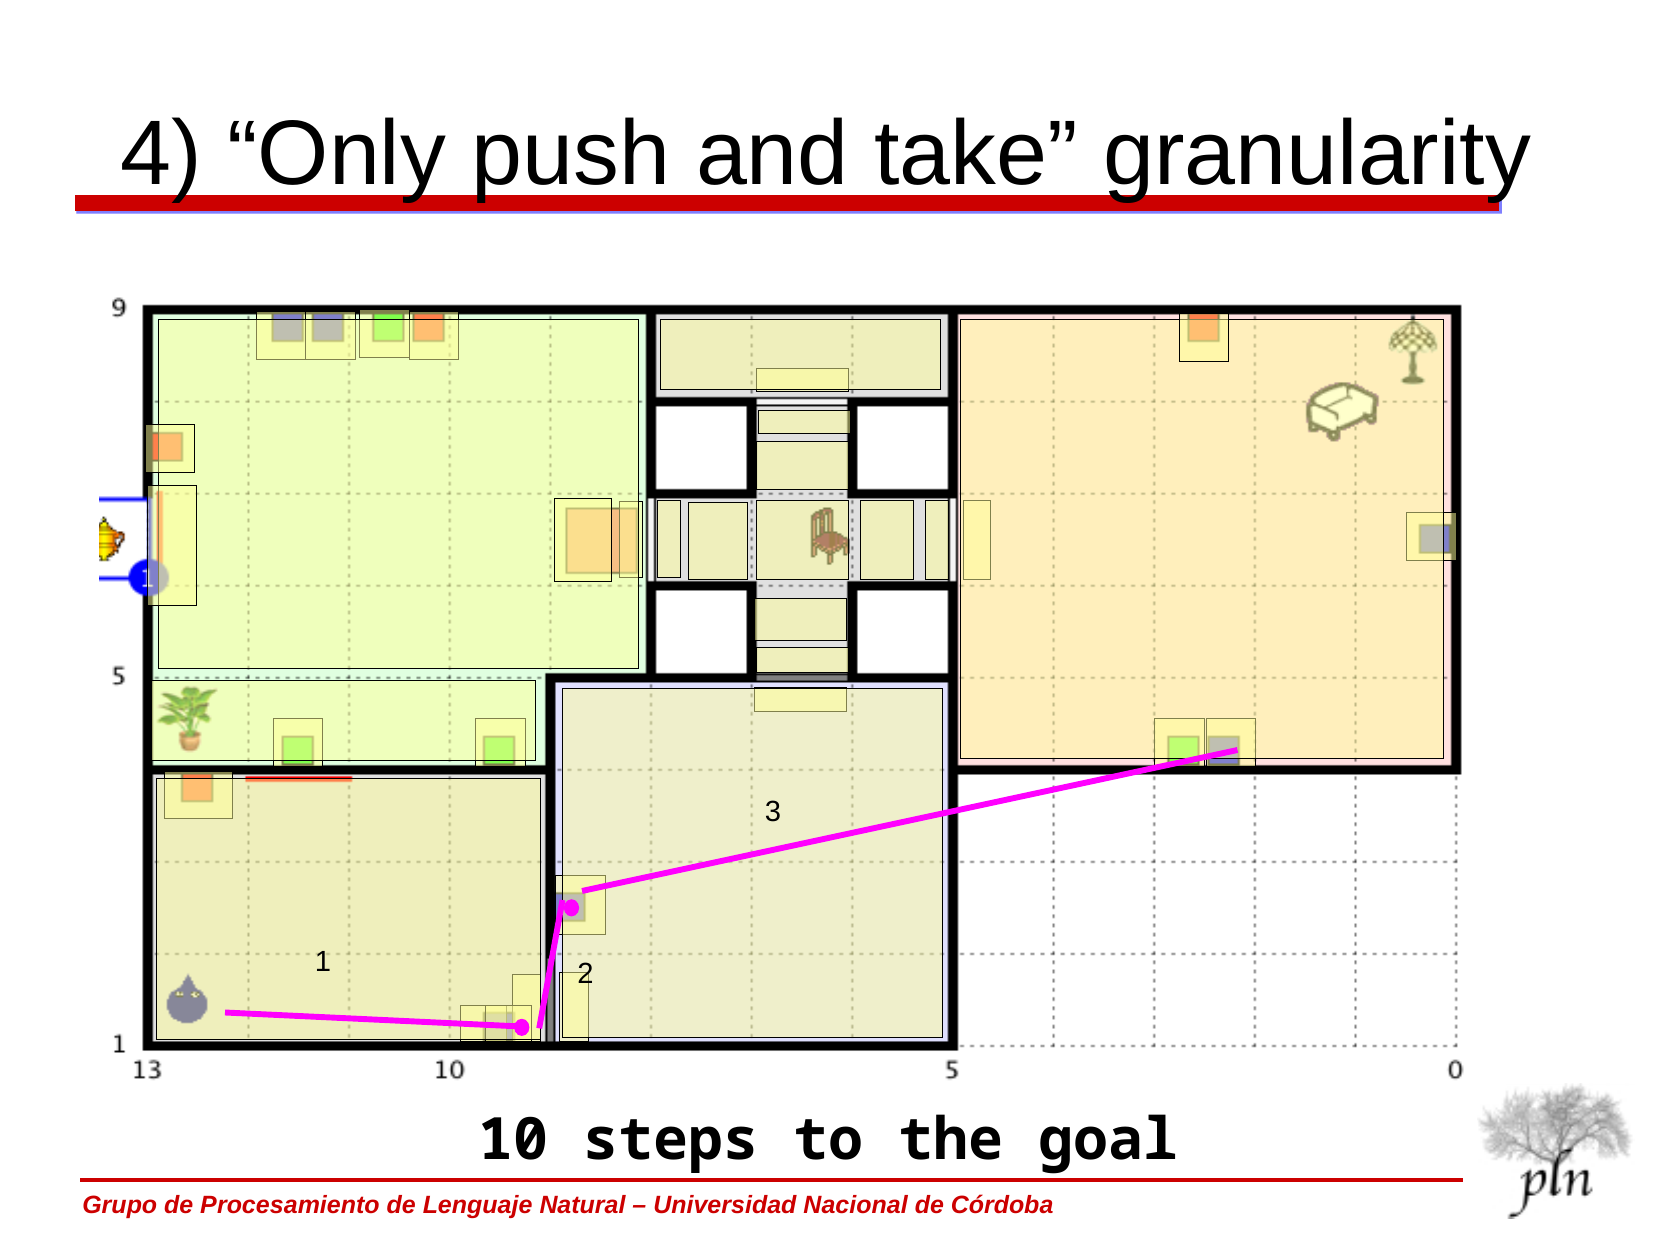

# 4) “Only push and take” granularity
3
1
2
10 steps to the goal